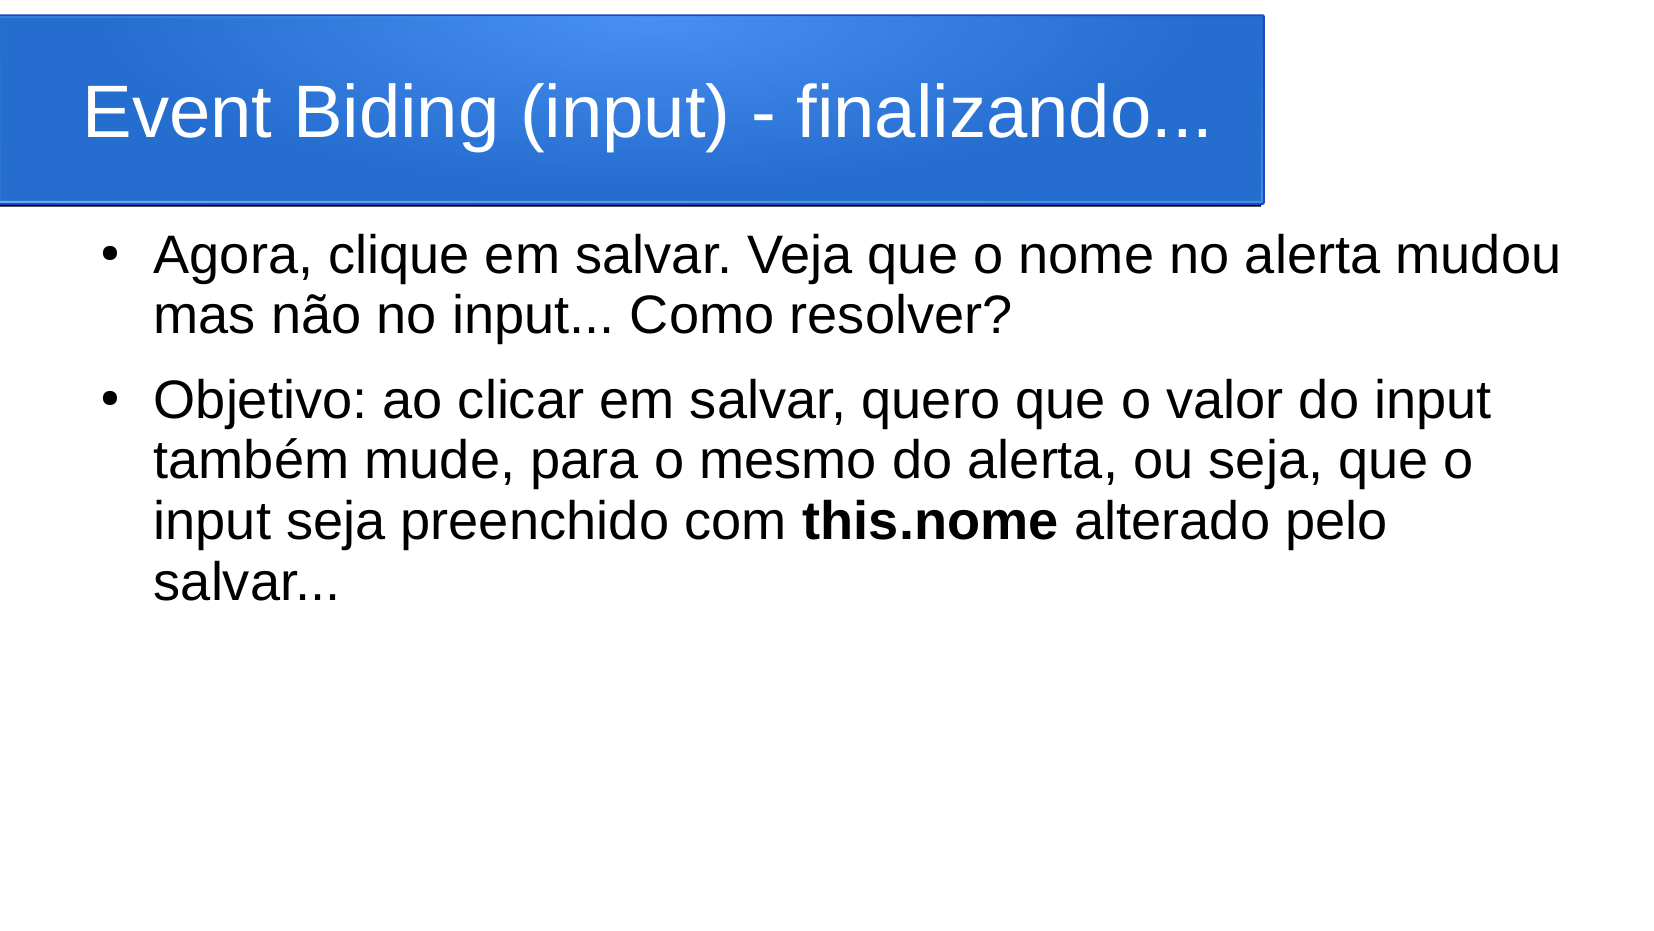

# Event Biding (input) - finalizando...
Agora, clique em salvar. Veja que o nome no alerta mudou mas não no input... Como resolver?
Objetivo: ao clicar em salvar, quero que o valor do input também mude, para o mesmo do alerta, ou seja, que o input seja preenchido com this.nome alterado pelo salvar...